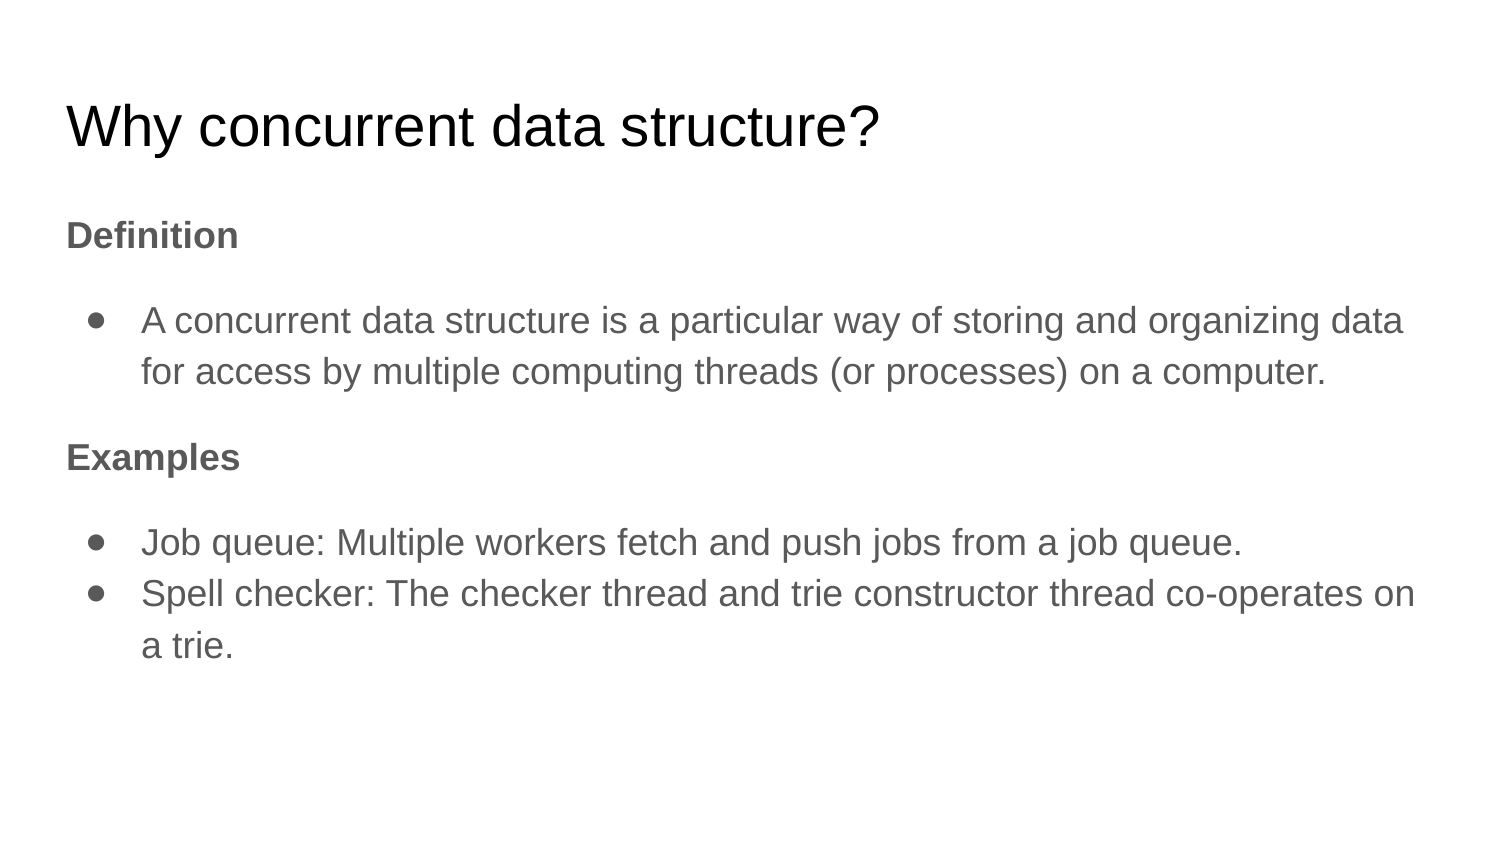

# Why concurrent data structure?
Definition
A concurrent data structure is a particular way of storing and organizing data for access by multiple computing threads (or processes) on a computer.
Examples
Job queue: Multiple workers fetch and push jobs from a job queue.
Spell checker: The checker thread and trie constructor thread co-operates on a trie.